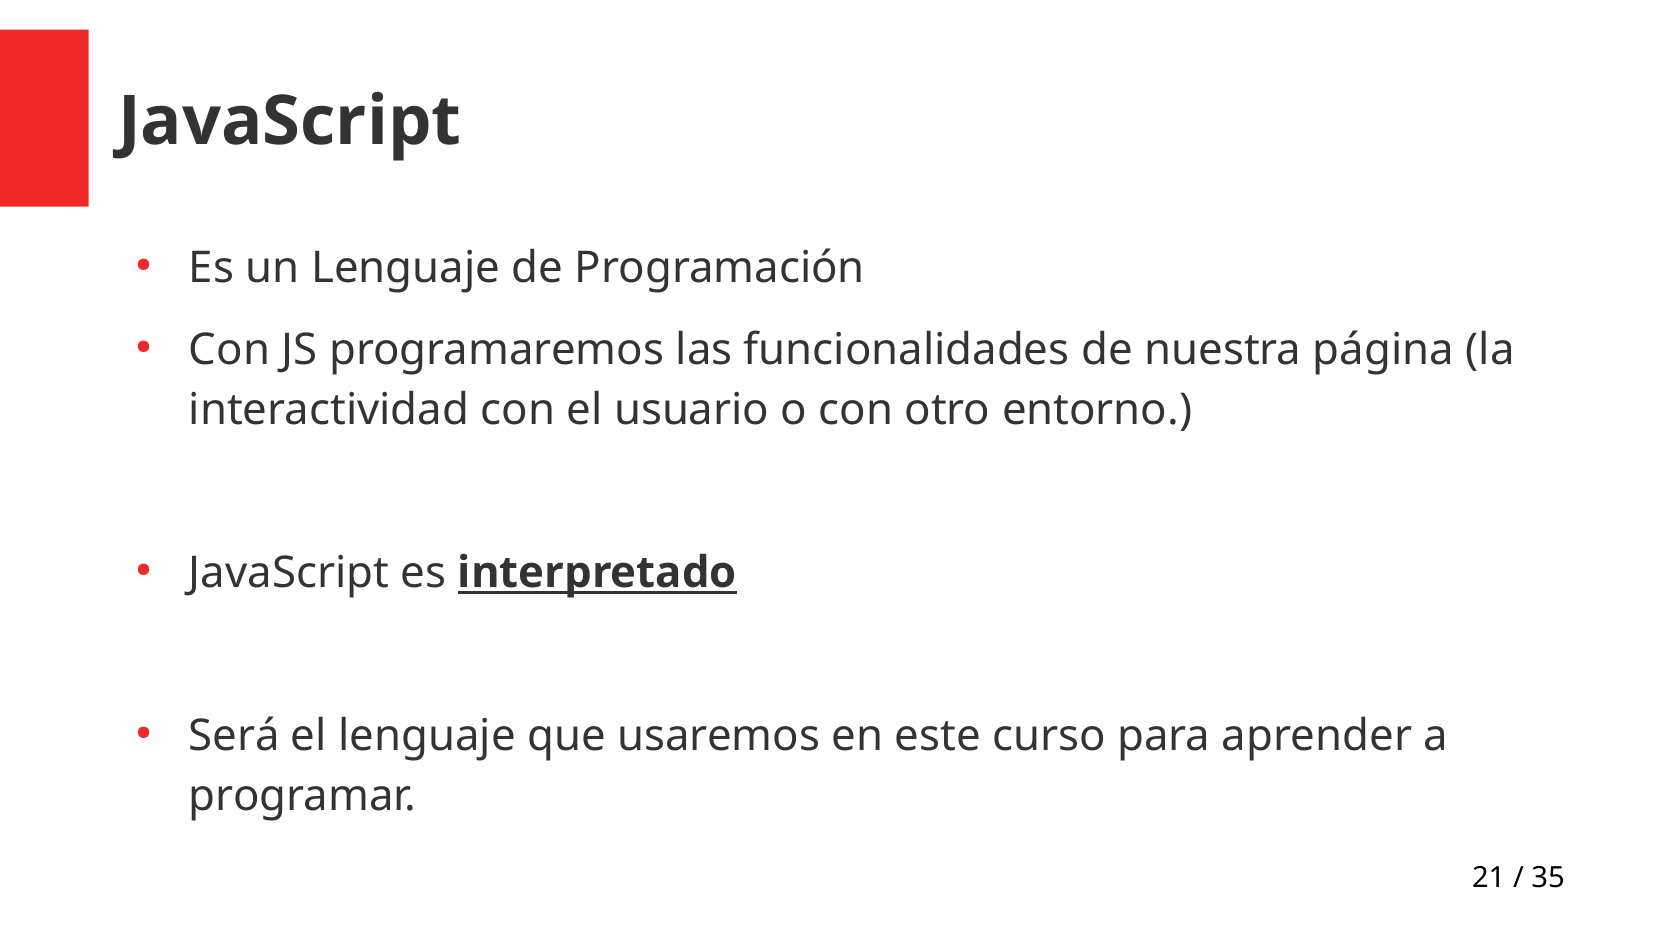

# JavaScript
Es un Lenguaje de Programación
Con JS programaremos las funcionalidades de nuestra página (la interactividad con el usuario o con otro entorno.)
JavaScript es interpretado
Será el lenguaje que usaremos en este curso para aprender a programar.
21